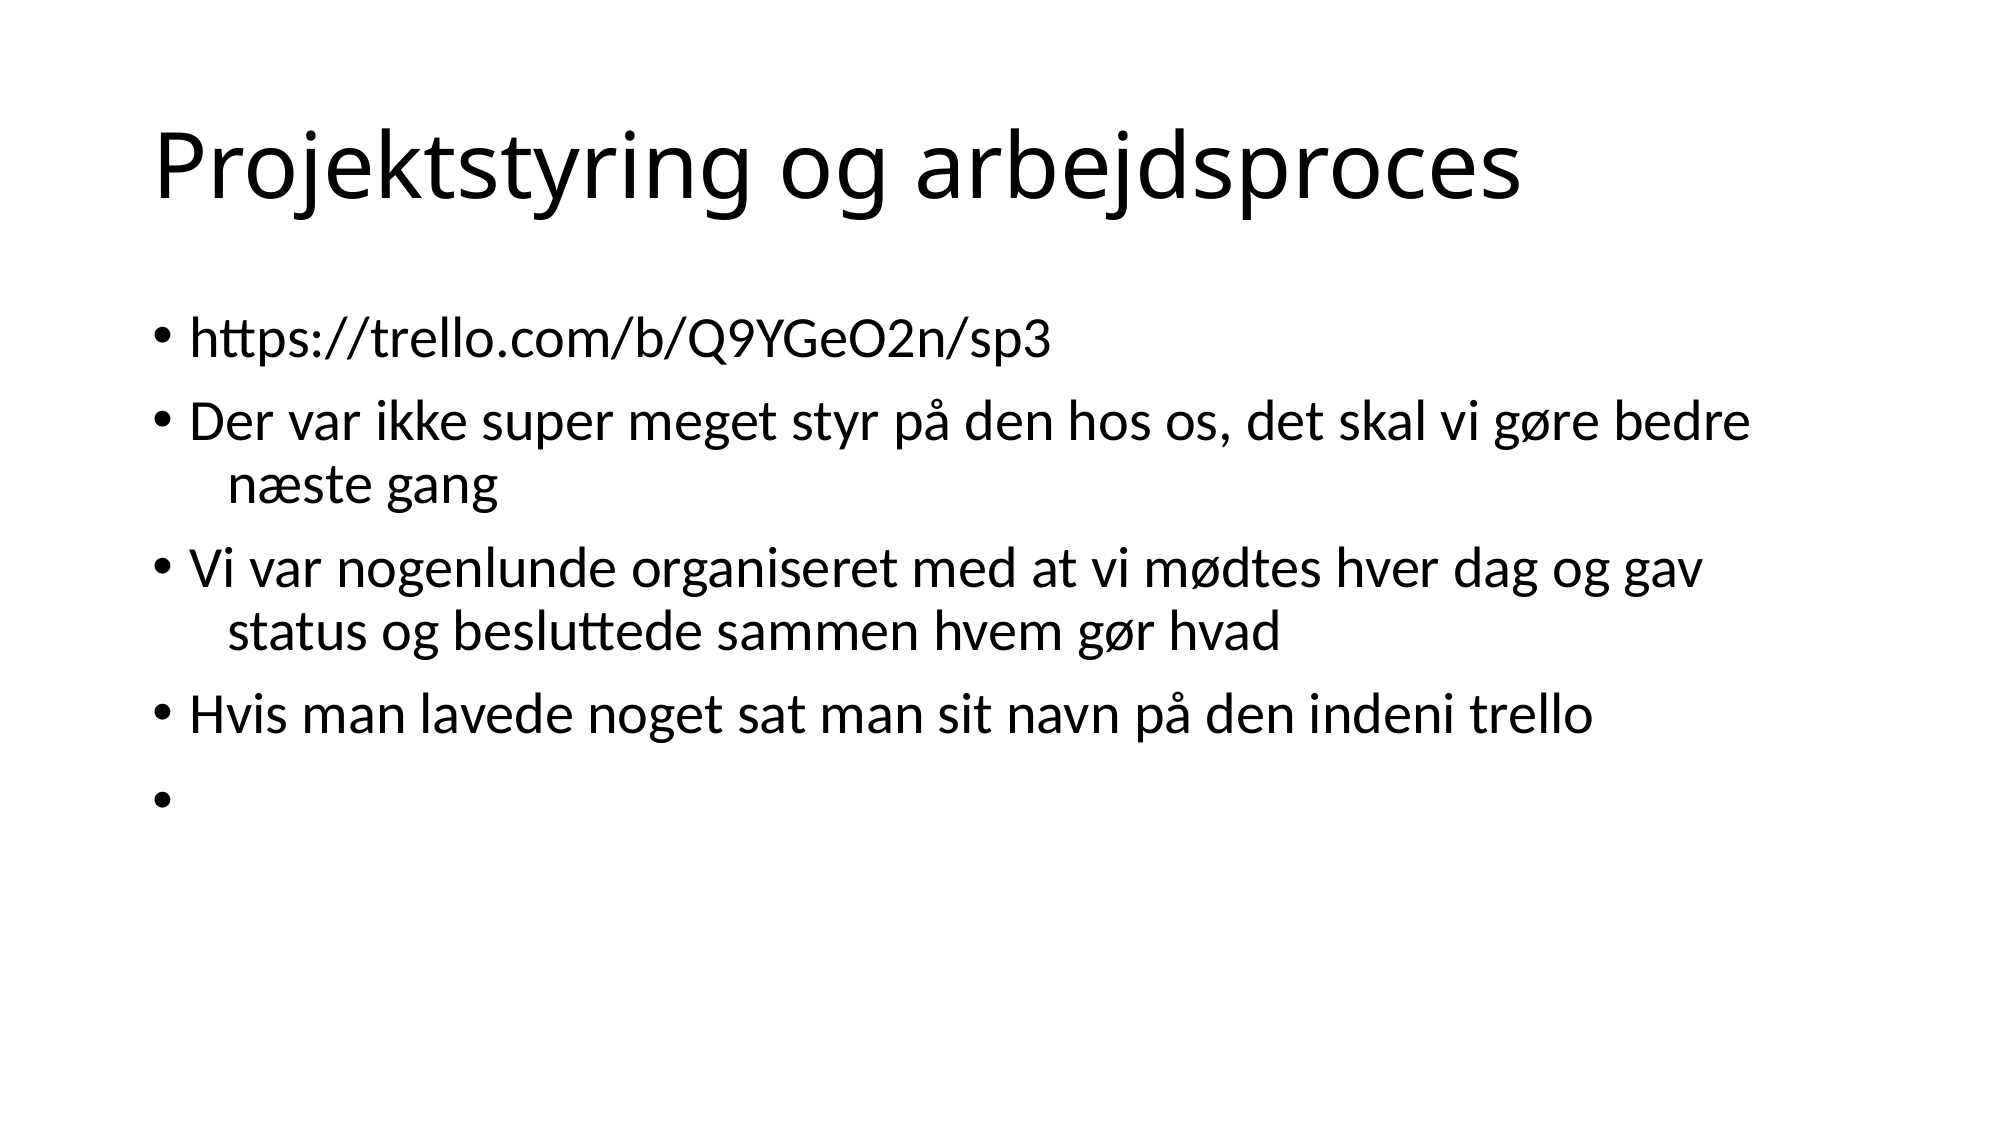

# Projektstyring og arbejdsproces
https://trello.com/b/Q9YGeO2n/sp3
Der var ikke super meget styr på den hos os, det skal vi gøre bedre næste gang
Vi var nogenlunde organiseret med at vi mødtes hver dag og gav status og besluttede sammen hvem gør hvad
Hvis man lavede noget sat man sit navn på den indeni trello